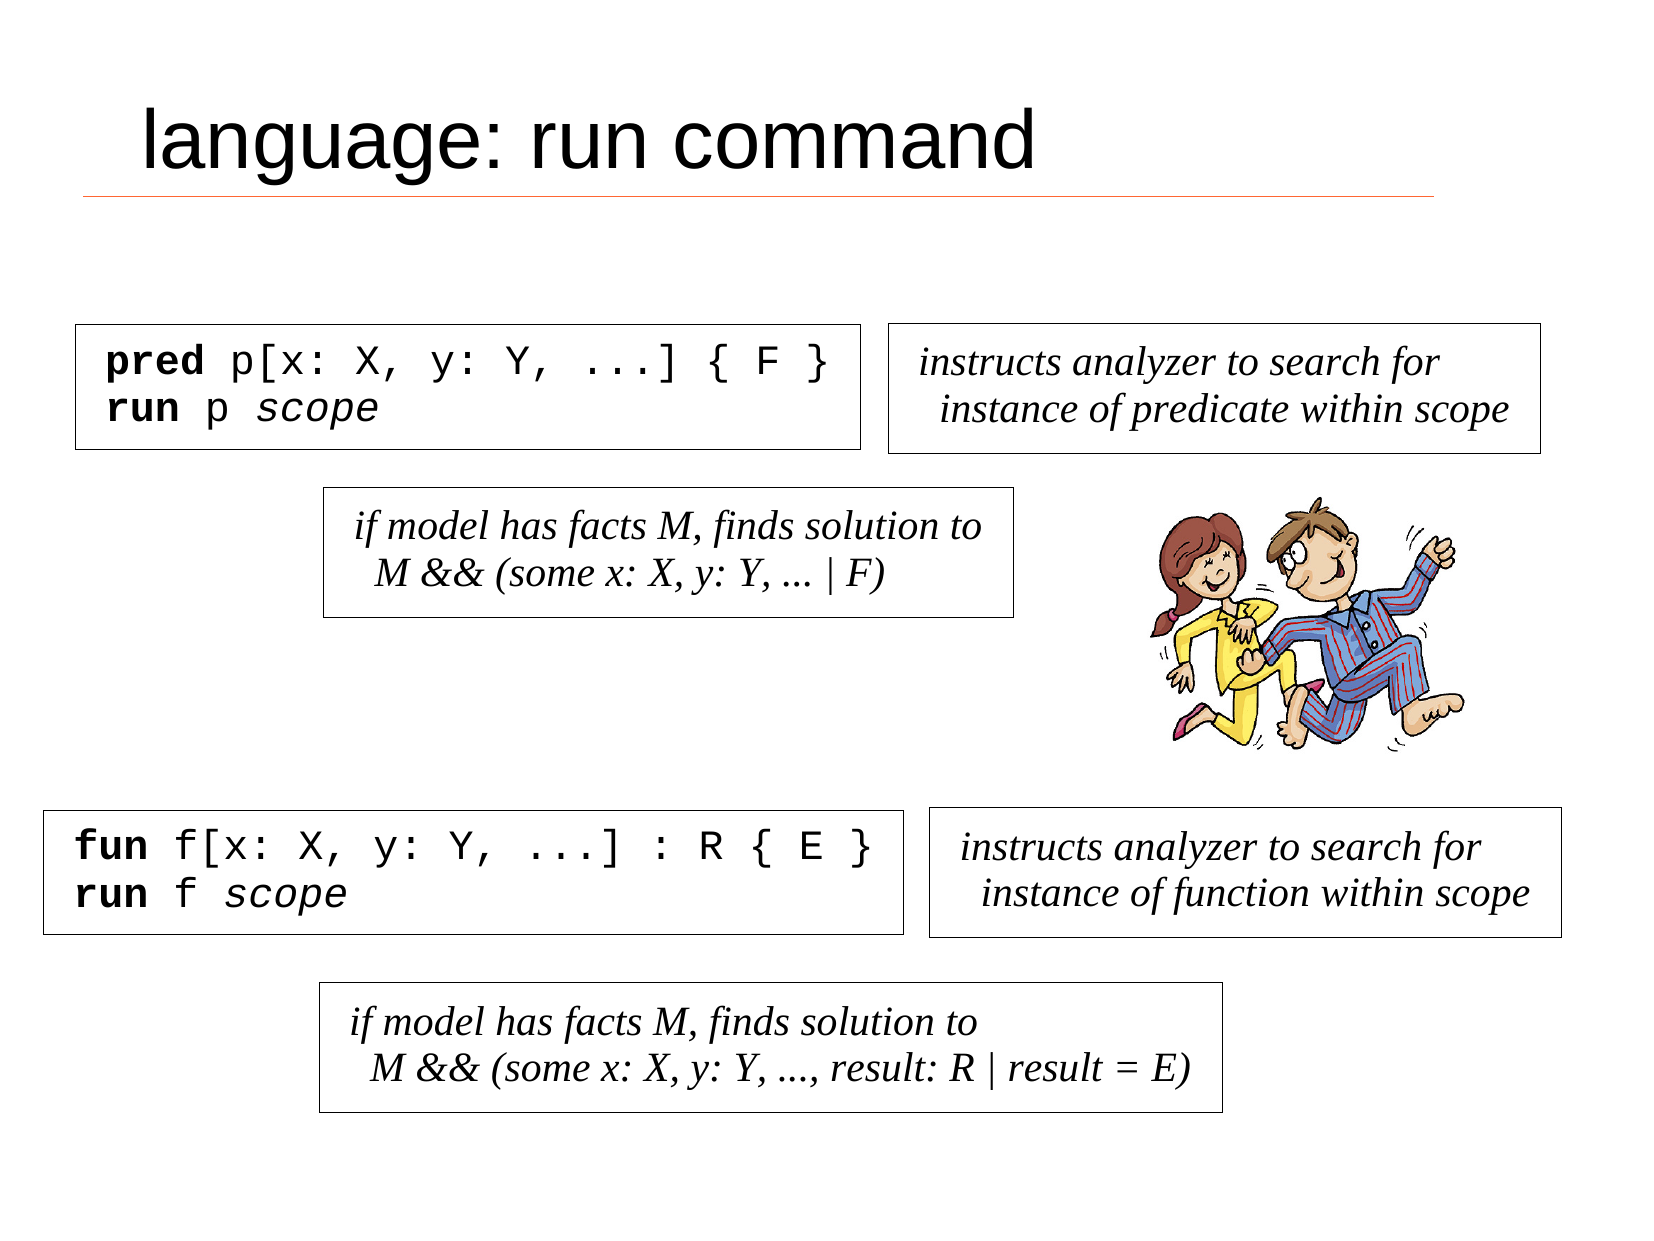

# language: run command
instructs analyzer to search for
 instance of predicate within scope
pred p[x: X, y: Y, ...] { F }
run p scope
if model has facts M, finds solution to
 M && (some x: X, y: Y, ... | F)
instructs analyzer to search for
 instance of function within scope
fun f[x: X, y: Y, ...] : R { E }
run f scope
if model has facts M, finds solution to
 M && (some x: X, y: Y, ..., result: R | result = E)